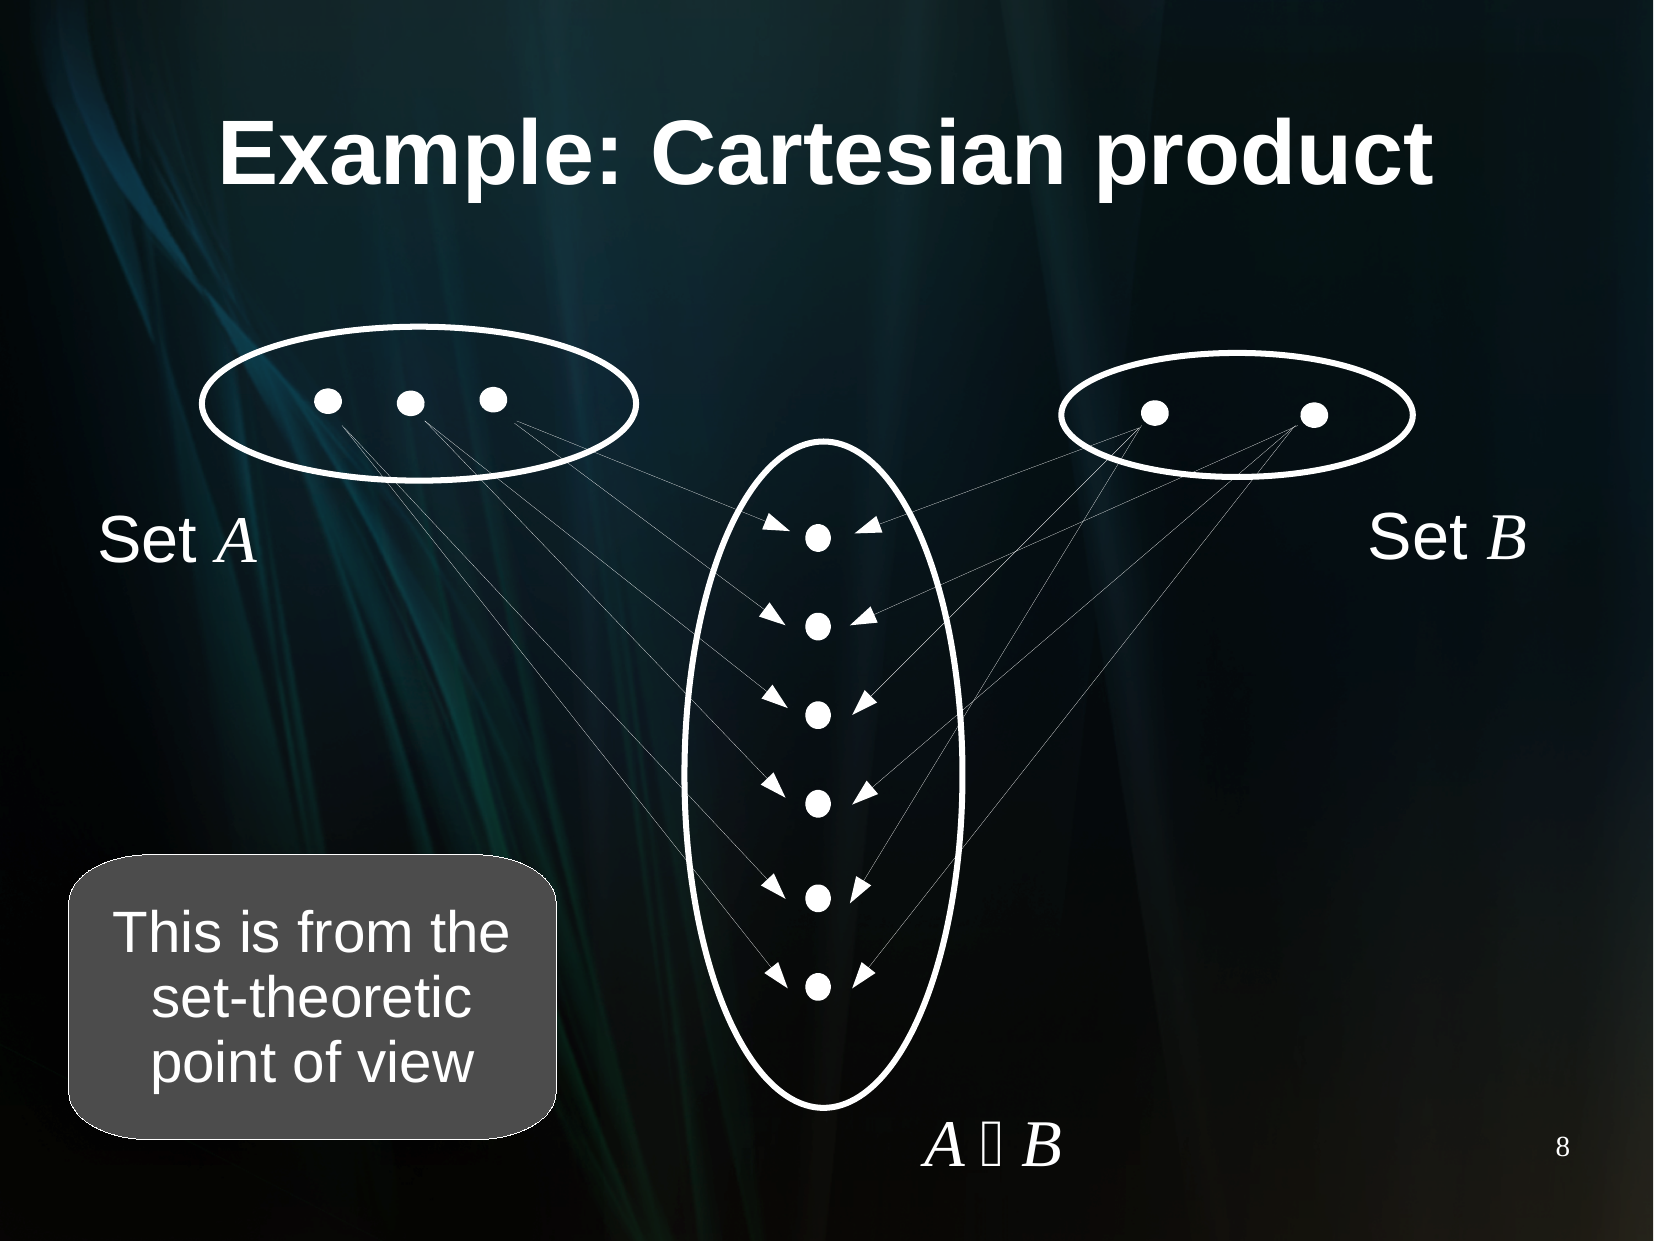

# Example: Cartesian product
Set B
Set A
This is from the
set-theoretic
point of view
 A  B
8